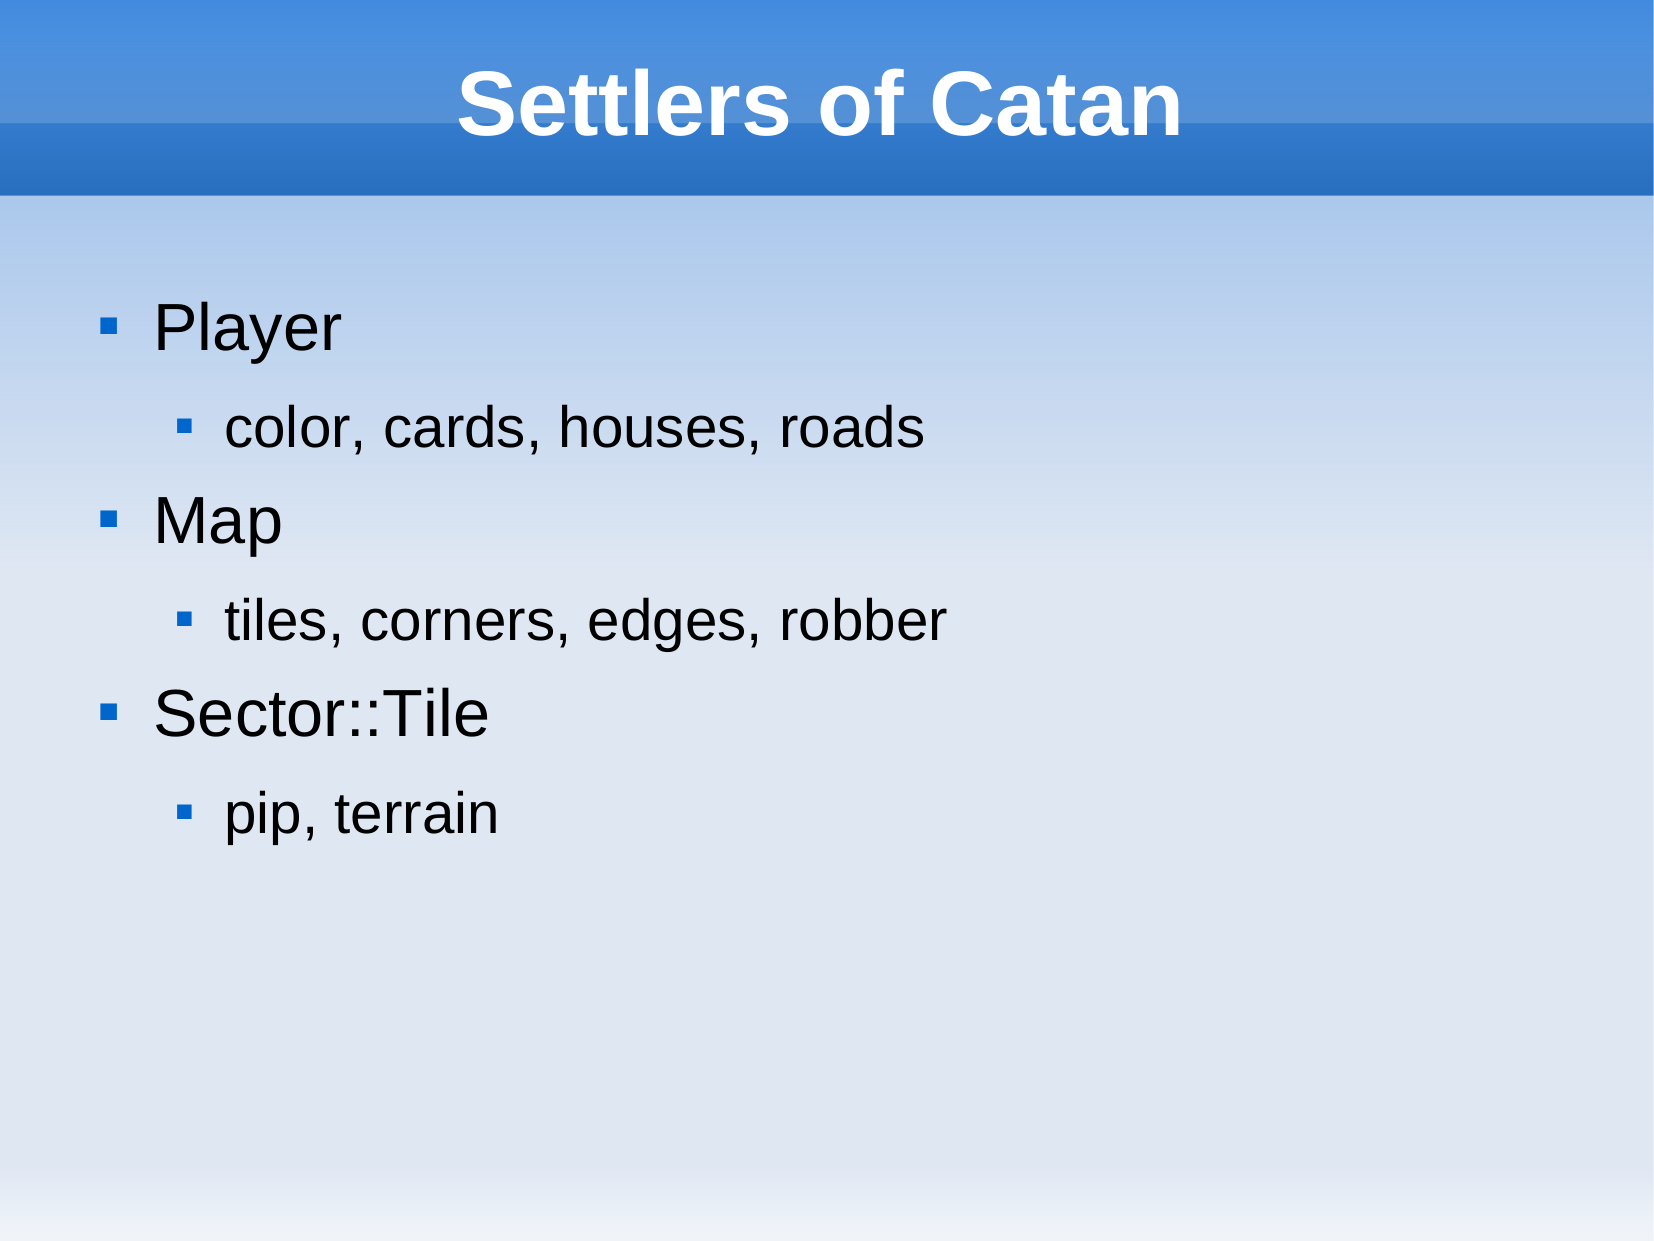

# Settlers of Catan
Player
color, cards, houses, roads
Map
tiles, corners, edges, robber
Sector::Tile
pip, terrain